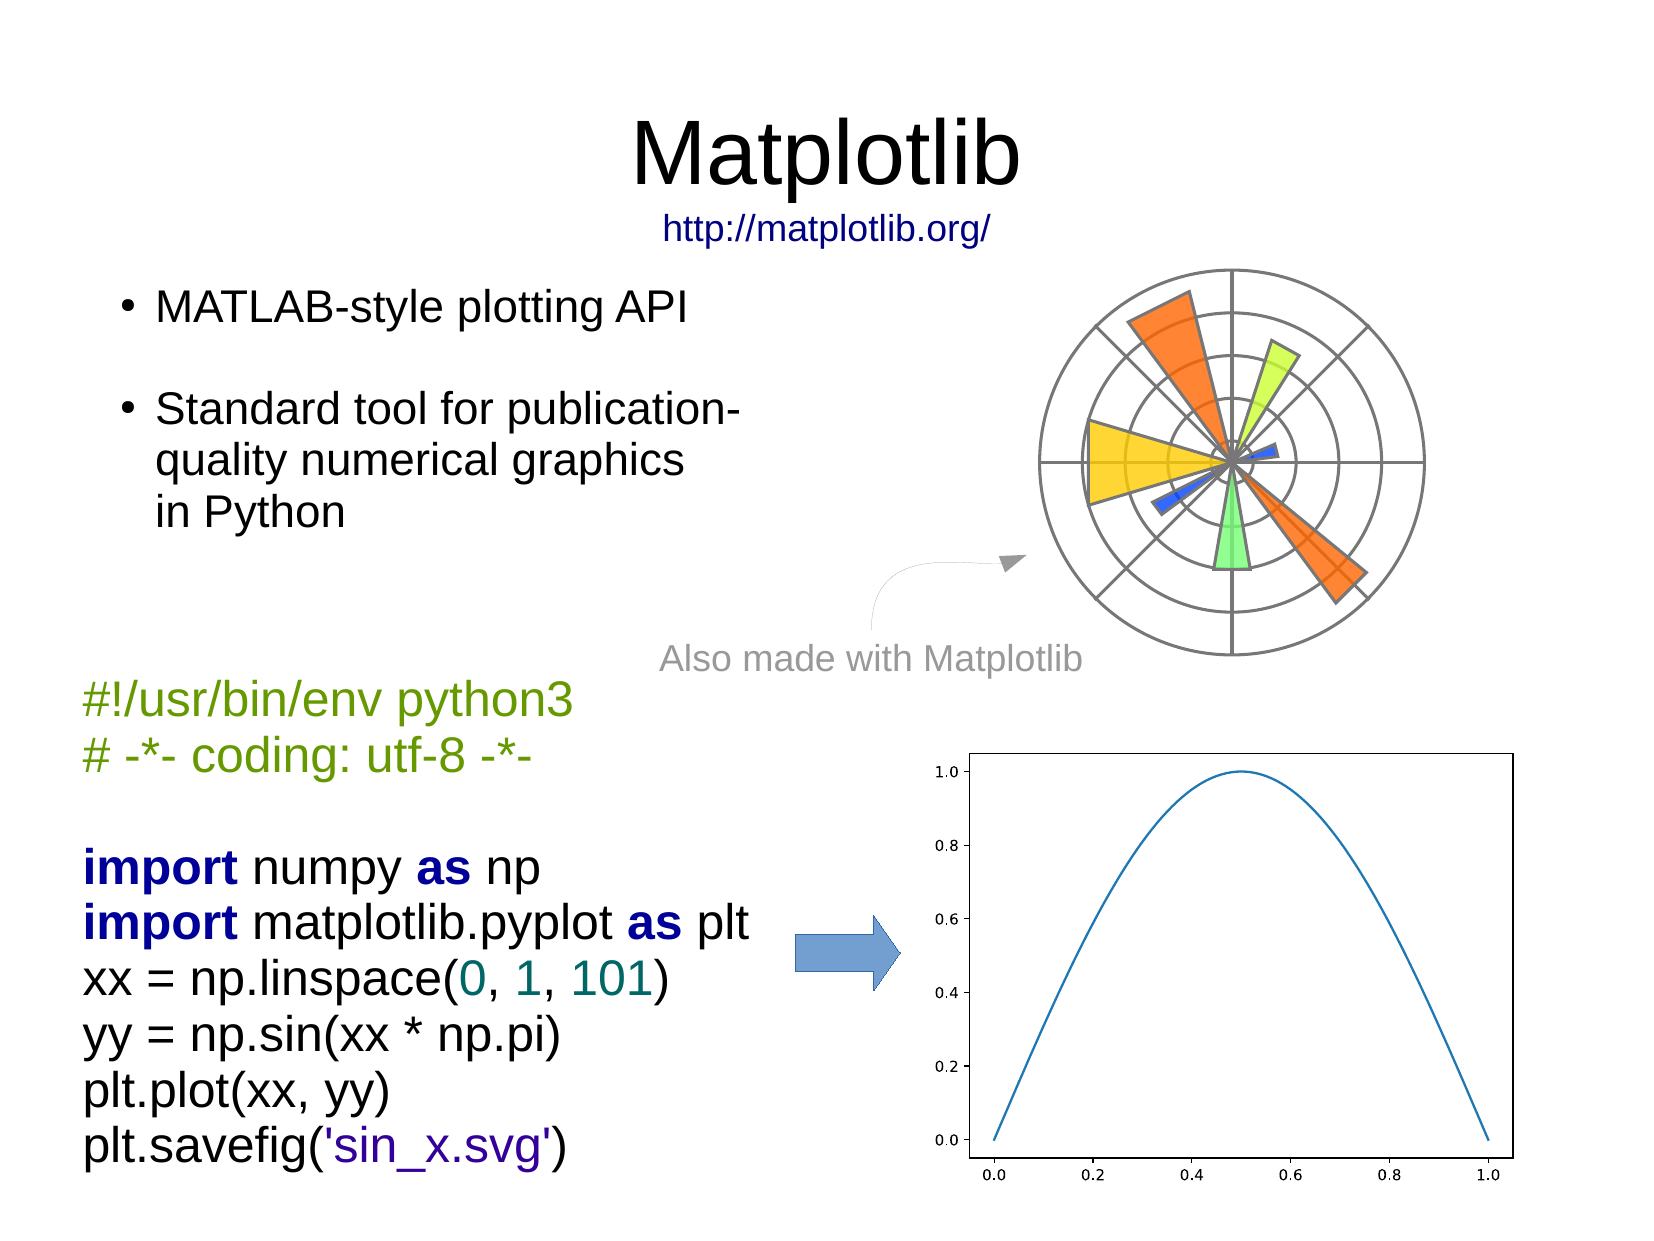

# Matplotlib
http://matplotlib.org/
MATLAB-style plotting API
Standard tool for publication-quality numerical graphics
in Python
Also made with Matplotlib
#!/usr/bin/env python3
# -*- coding: utf-8 -*-
import numpy as np
import matplotlib.pyplot as plt
xx = np.linspace(0, 1, 101)
yy = np.sin(xx * np.pi)
plt.plot(xx, yy)
plt.savefig('sin_x.svg')